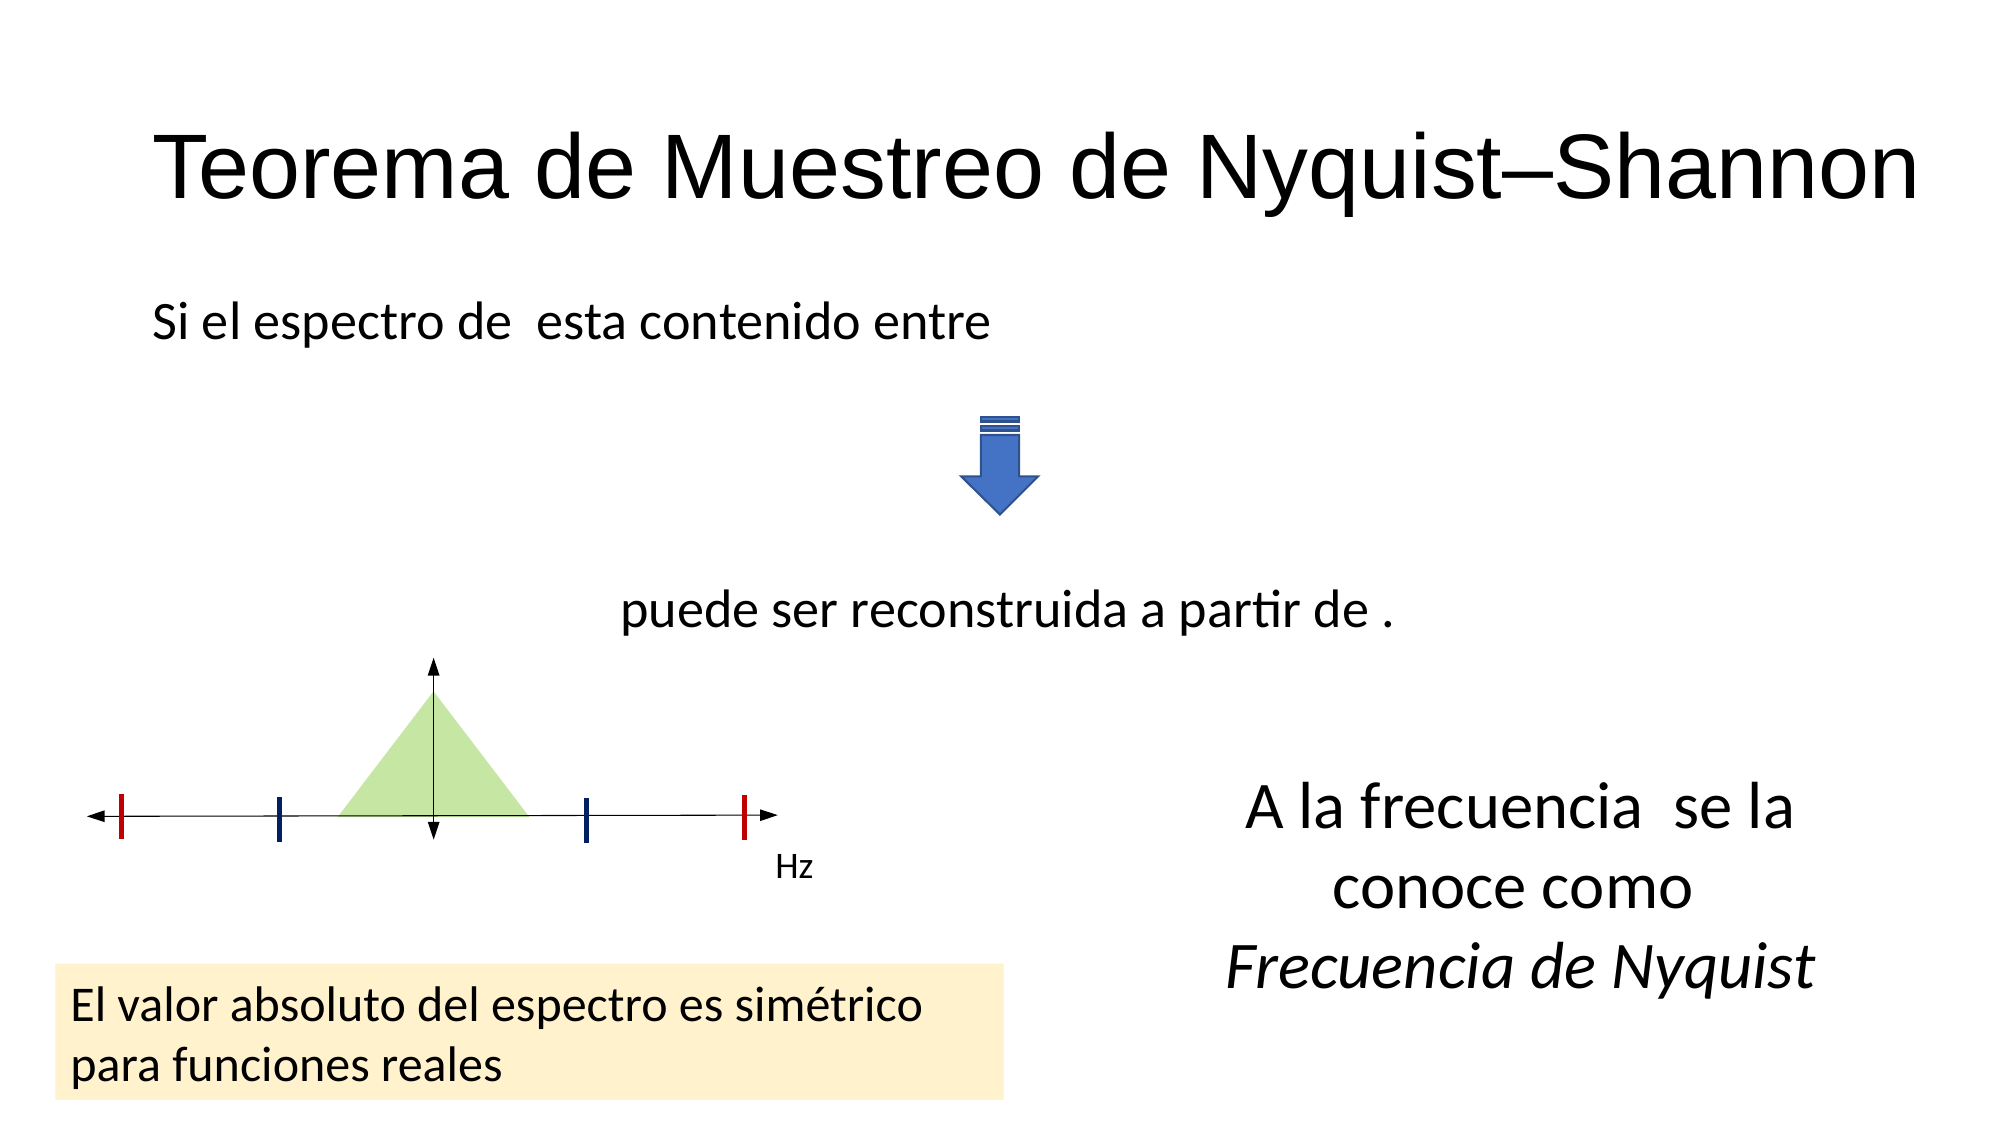

# Teorema de Muestreo de Nyquist–Shannon
Si el espectro de esta contenido entre
 puede ser reconstruida a partir de .
Hz
A la frecuencia se la conoce como
Frecuencia de Nyquist
El valor absoluto del espectro es simétrico para funciones reales